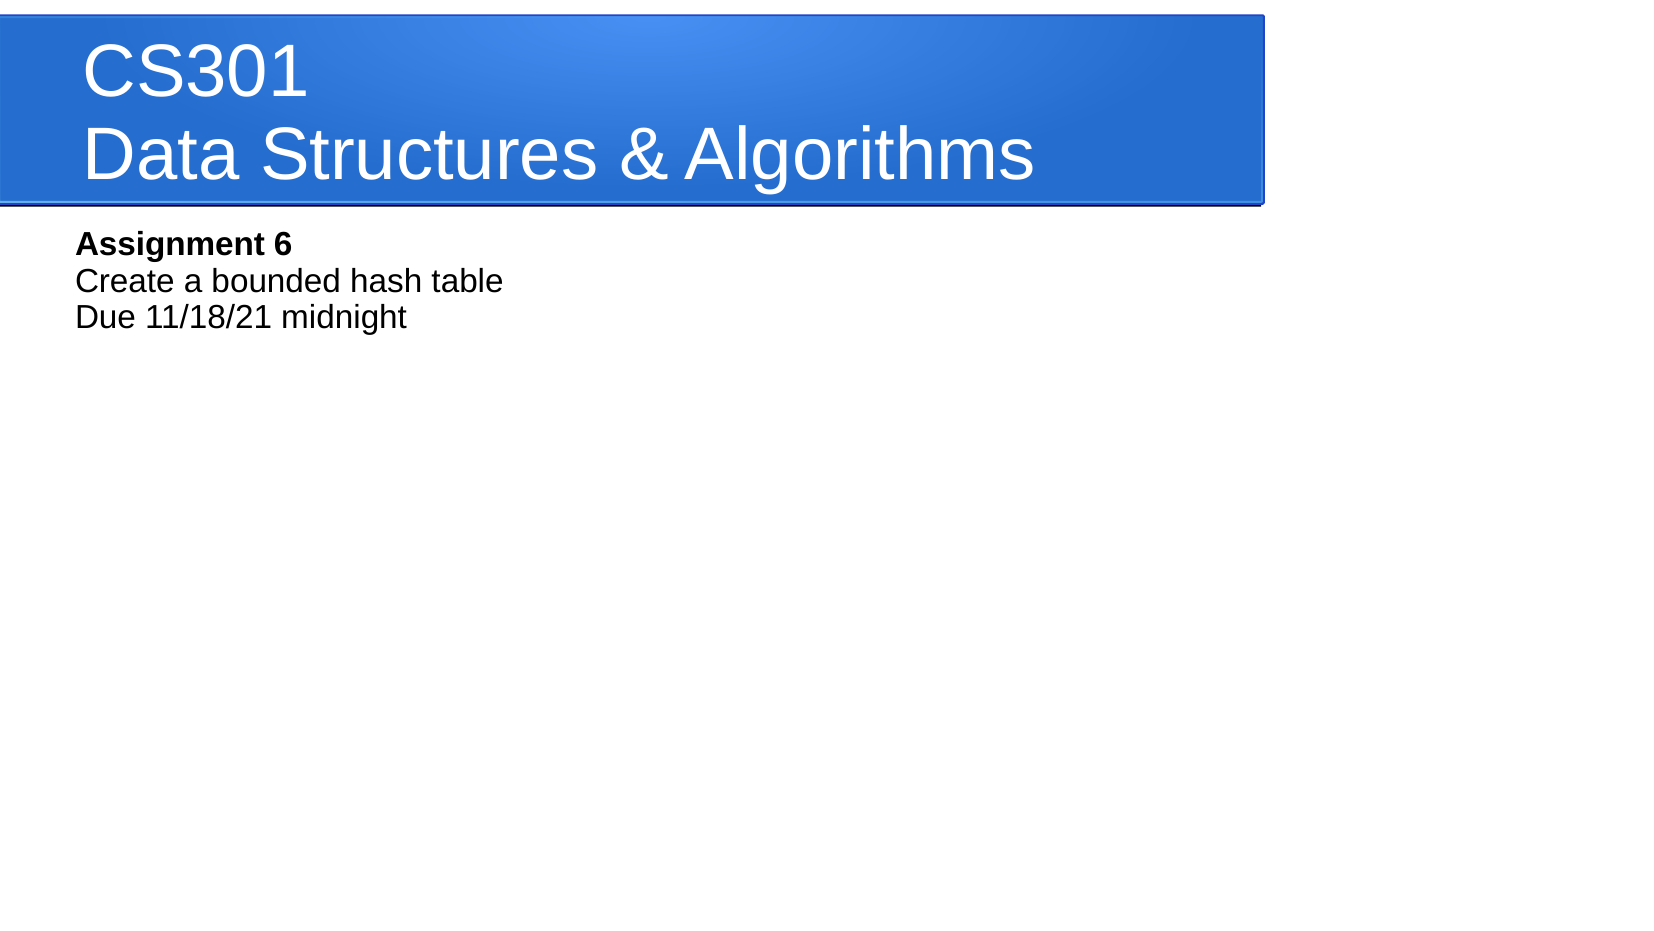

# CS301 Data Structures & Algorithms
Assignment 6
Create a bounded hash table
Due 11/18/21 midnight